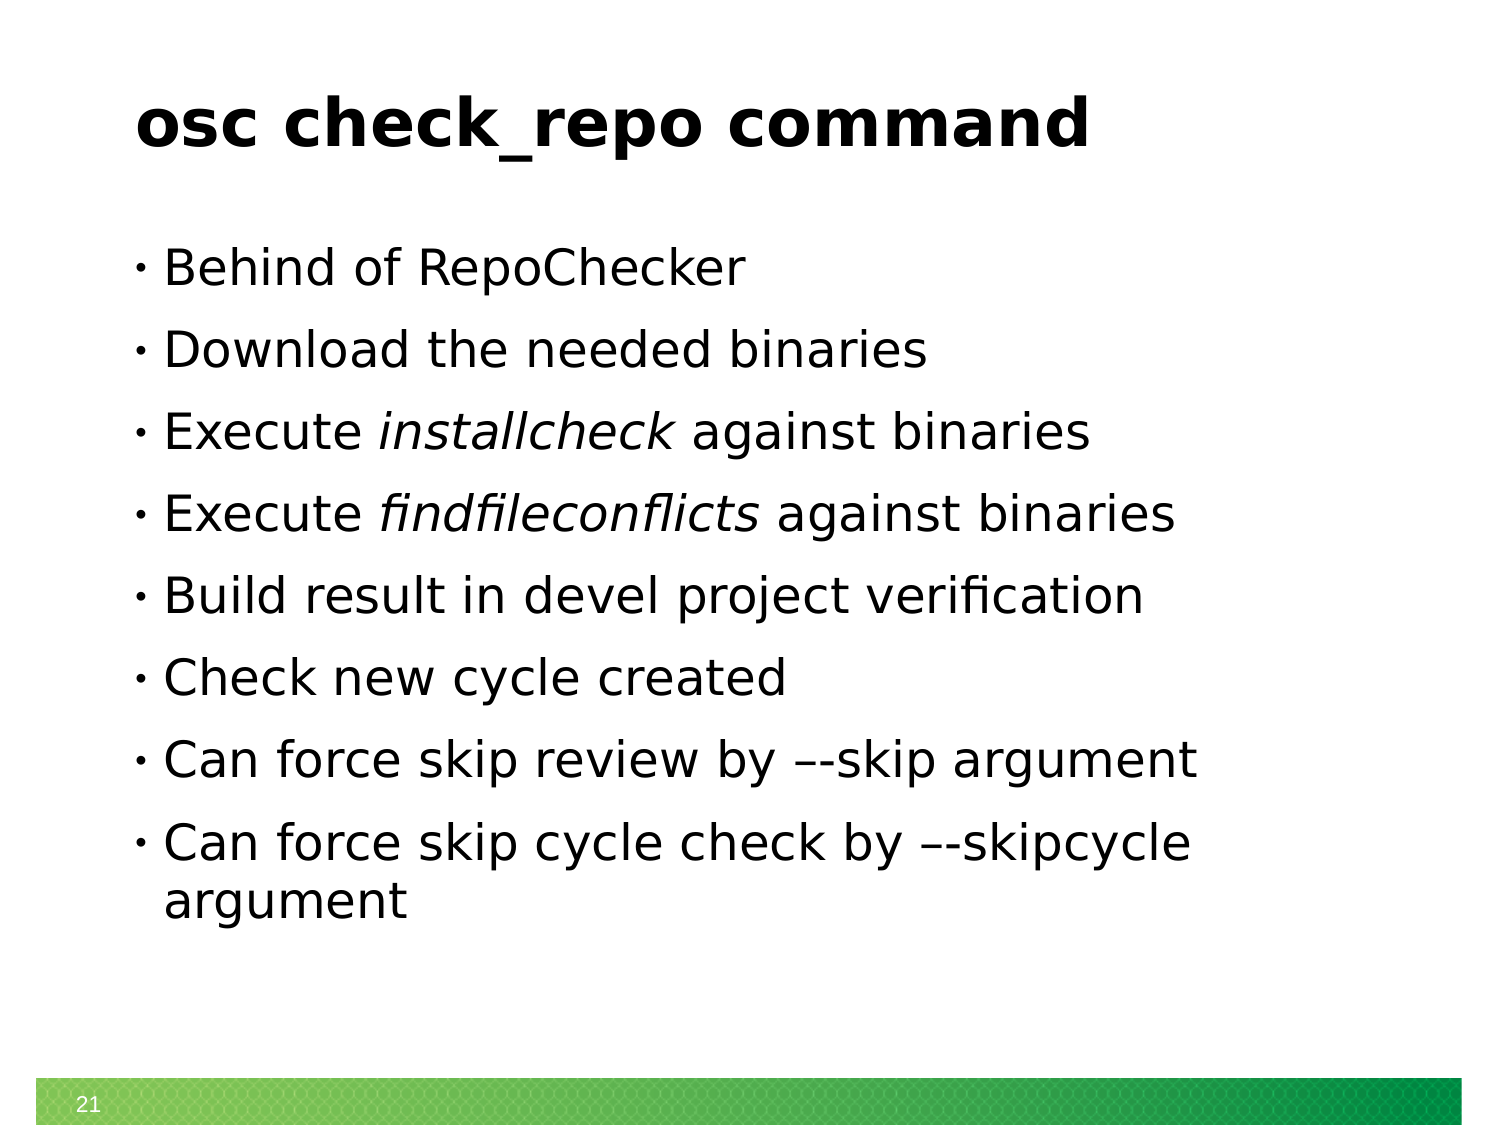

# osc check_repo command
Behind of RepoChecker
Download the needed binaries
Execute installcheck against binaries
Execute findfileconflicts against binaries
Build result in devel project verification
Check new cycle created
Can force skip review by –-skip argument
Can force skip cycle check by –-skipcycle argument